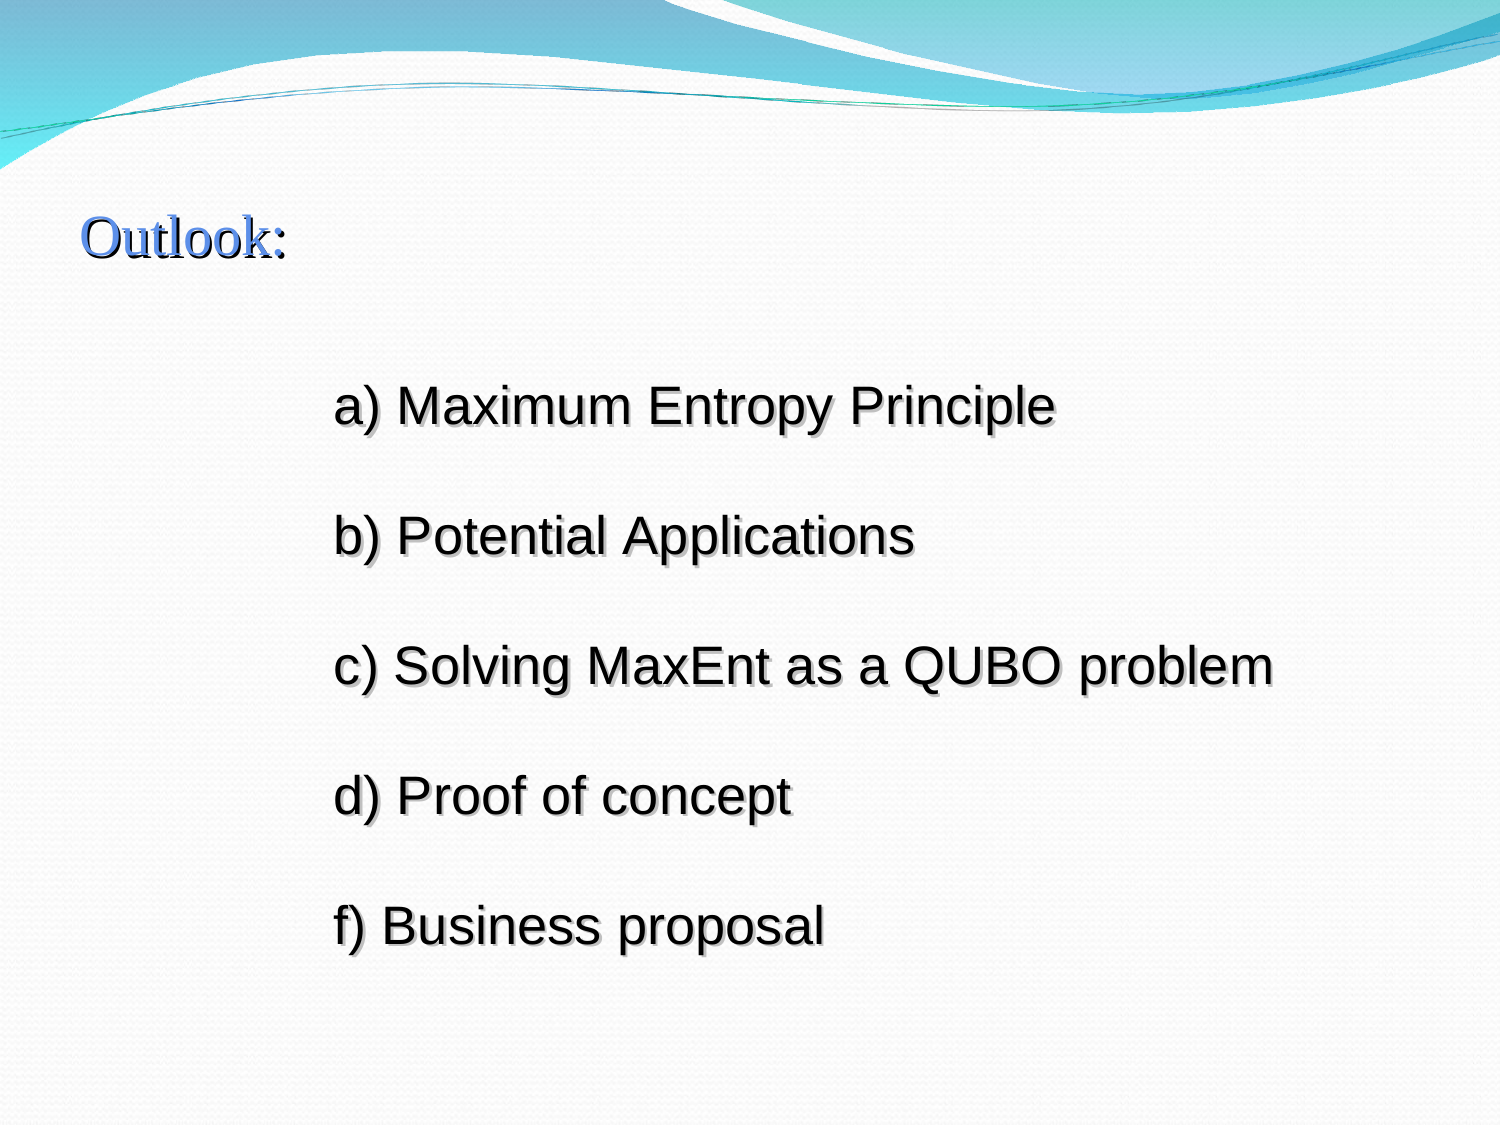

Outlook:
a) Maximum Entropy Principle
b) Potential Applications
c) Solving MaxEnt as a QUBO problem
d) Proof of concept
f) Business proposal